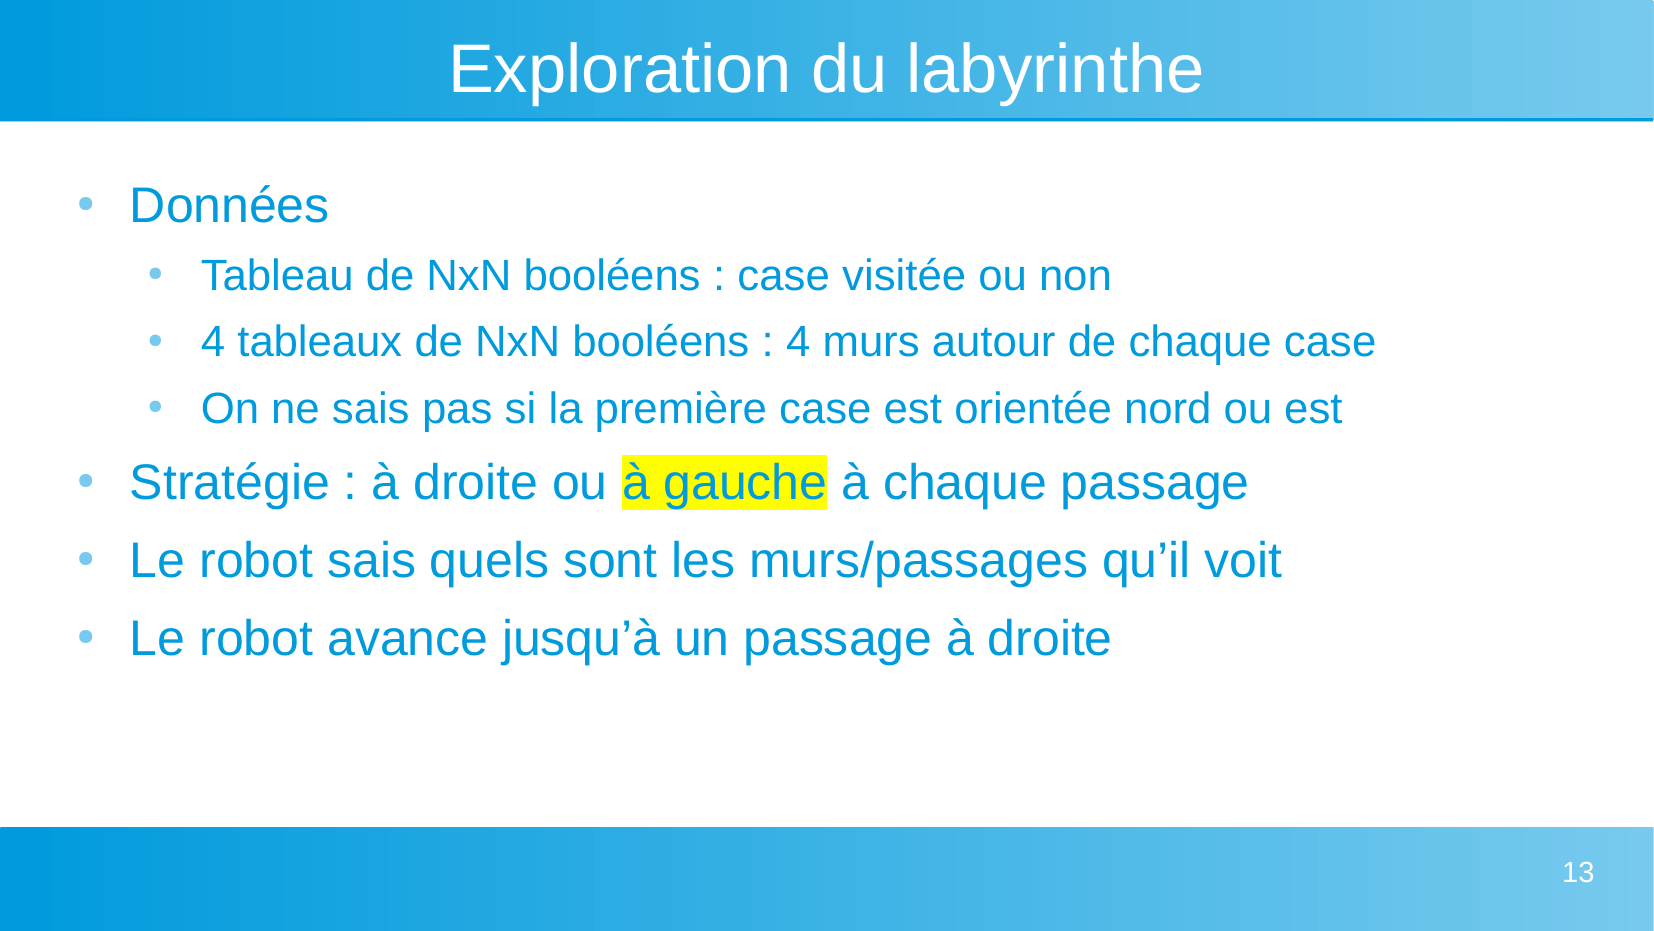

# Exploration du labyrinthe
Données
Tableau de NxN booléens : case visitée ou non
4 tableaux de NxN booléens : 4 murs autour de chaque case
On ne sais pas si la première case est orientée nord ou est
Stratégie : à droite ou à gauche à chaque passage
Le robot sais quels sont les murs/passages qu’il voit
Le robot avance jusqu’à un passage à droite
13